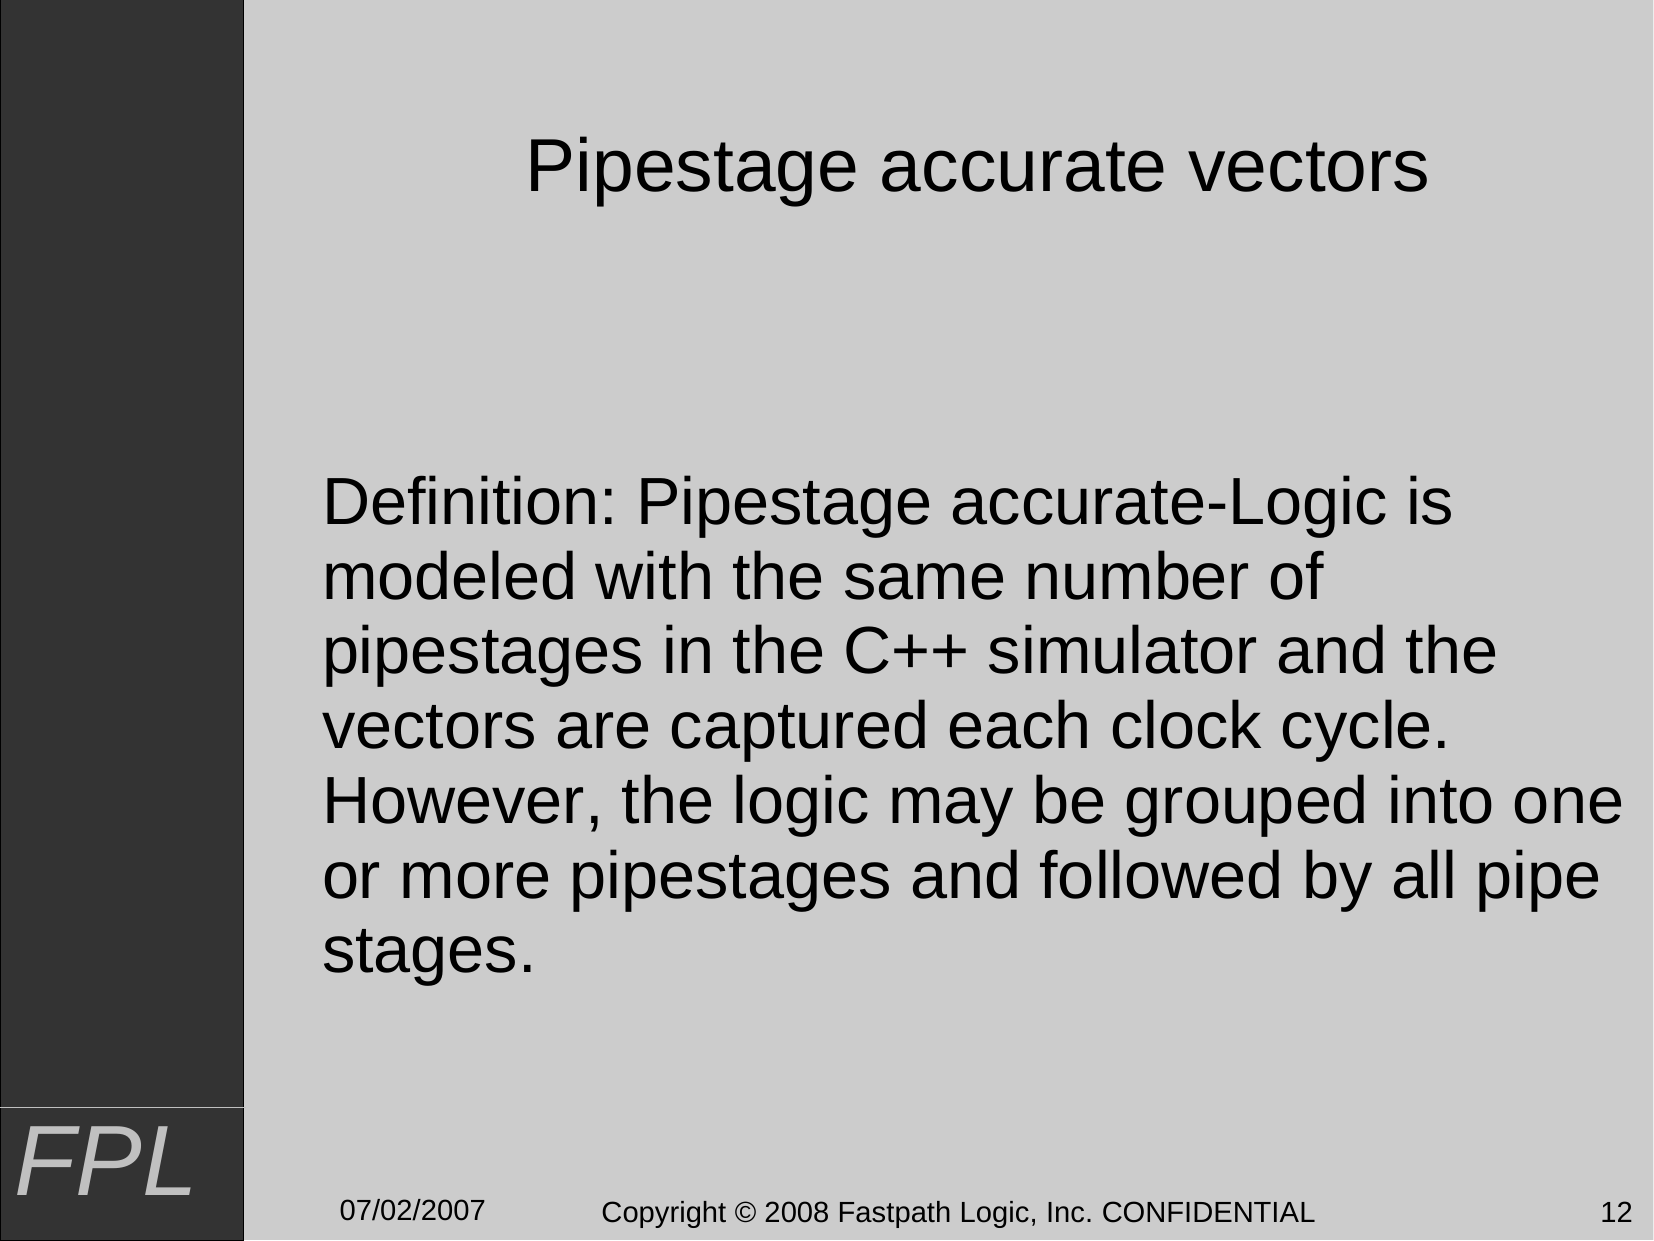

# Pipestage accurate vectors
Definition: Pipestage accurate-Logic is modeled with the same number of pipestages in the C++ simulator and the vectors are captured each clock cycle. However, the logic may be grouped into one or more pipestages and followed by all pipe stages.
07/02/2007
12
© 2007 FASTPATH LOGIC INC.